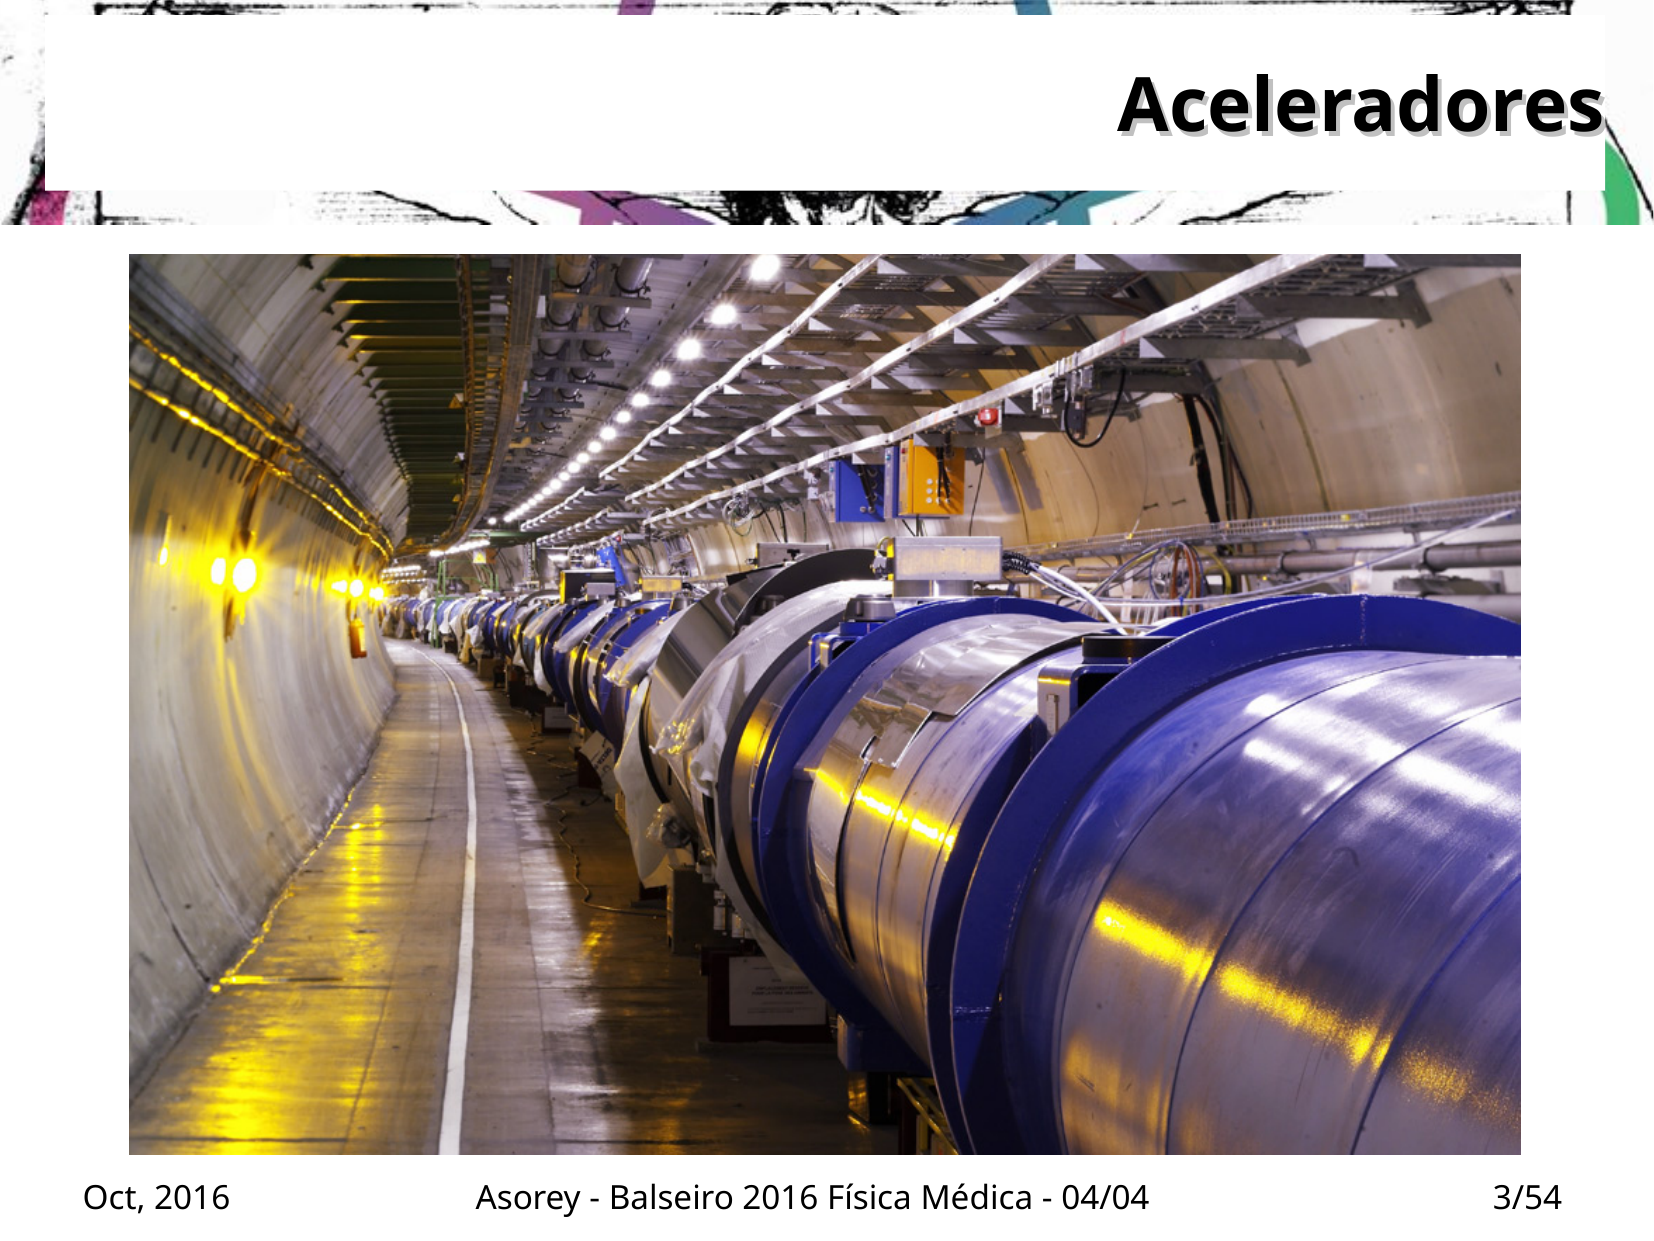

# Aceleradores
Oct, 2016
Asorey - Balseiro 2016 Física Médica - 04/04
3